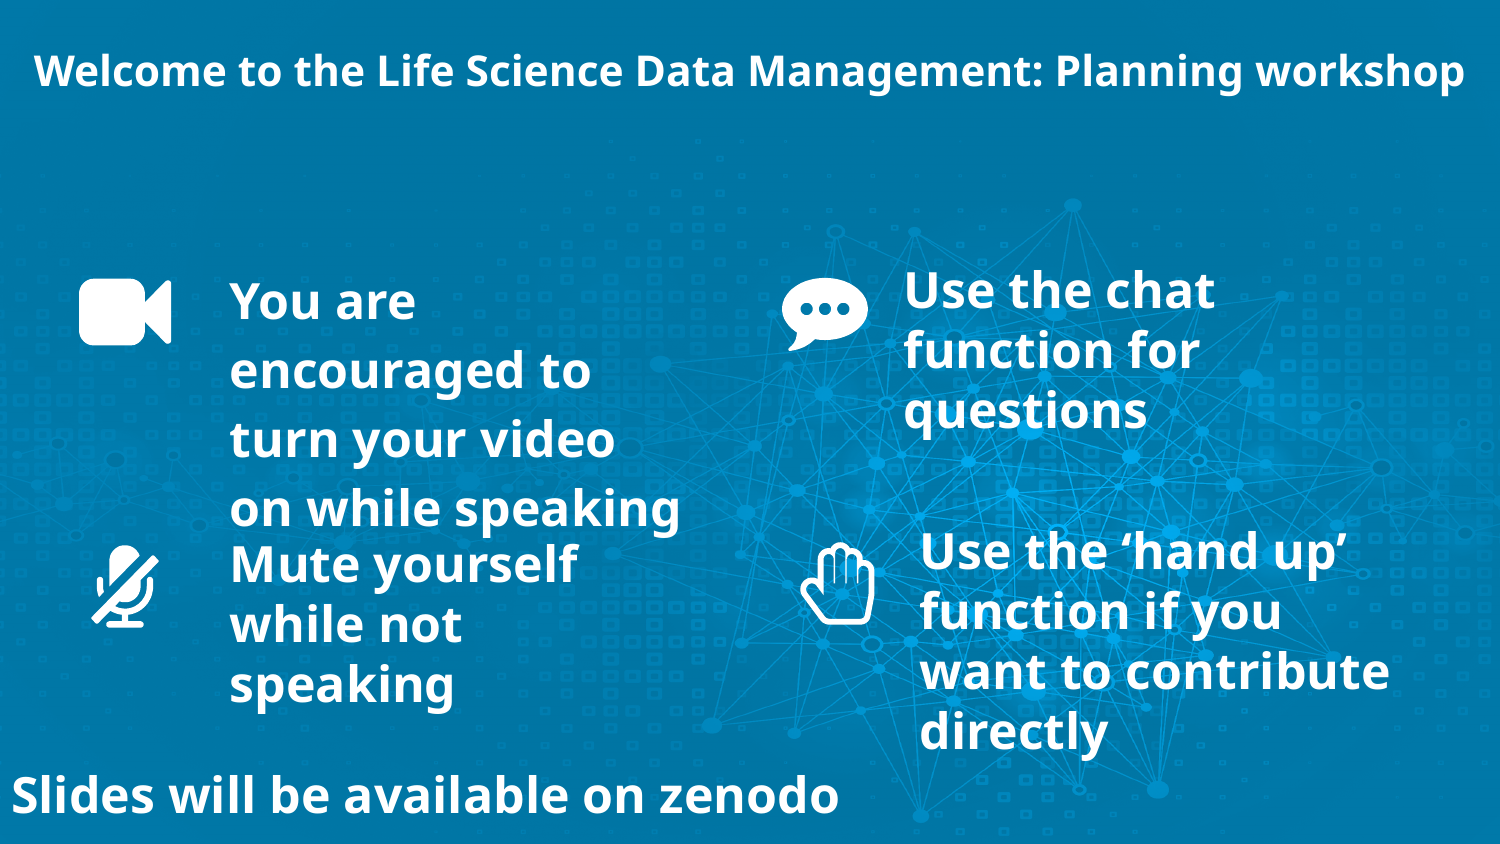

# Welcome to the Life Science Data Management: Planning workshop
Use the chat function for questions
You are encouraged to turn your video on while speaking
Use the ‘hand up’ function if you want to contribute directly
Mute yourself while not speaking
Slides will be available on zenodo